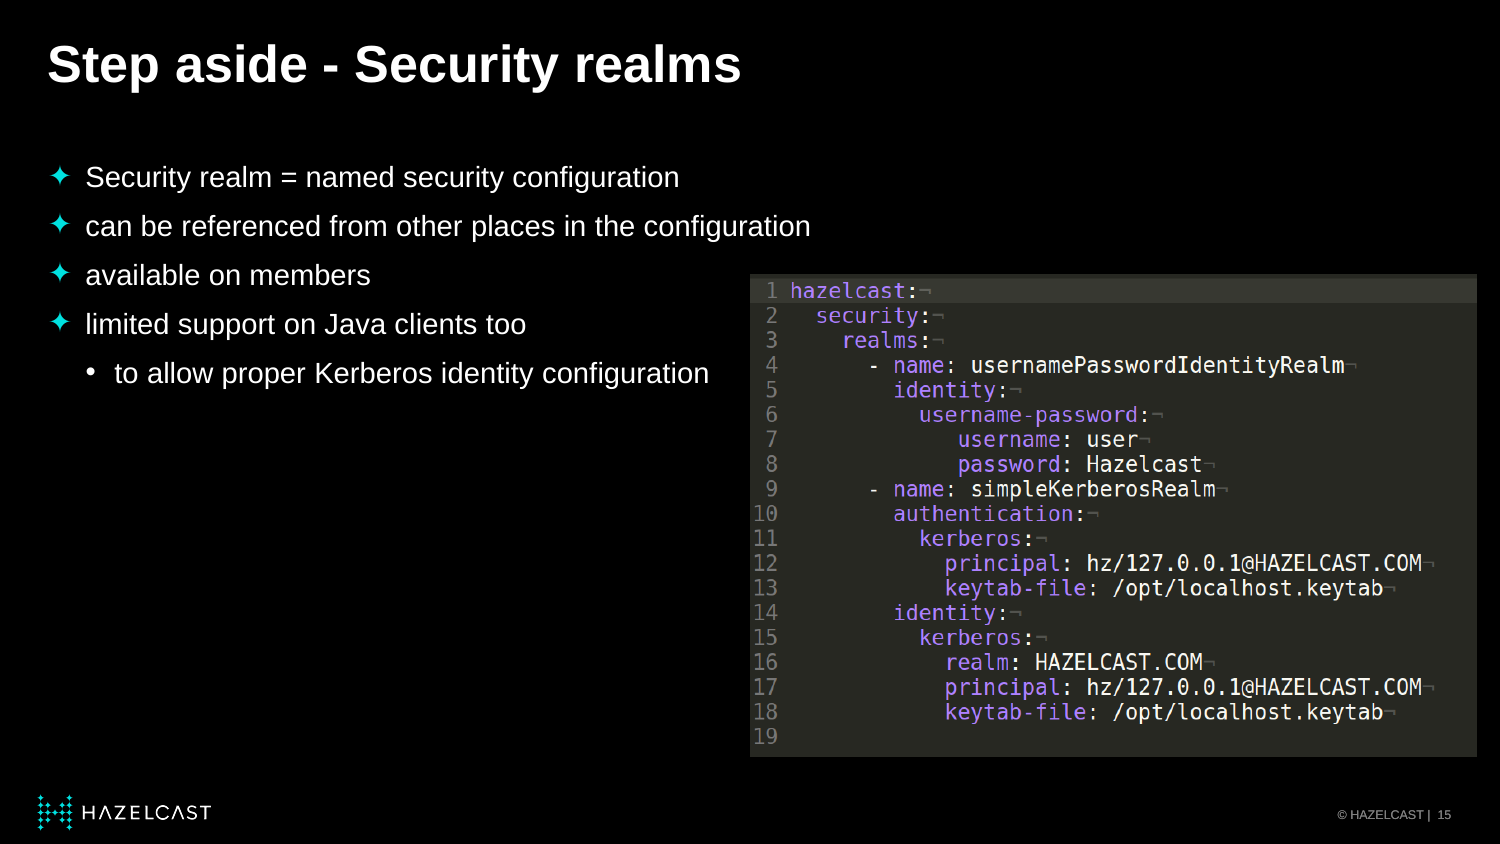

Step aside - Security realms
# Security realm = named security configuration
can be referenced from other places in the configuration
available on members
limited support on Java clients too
to allow proper Kerberos identity configuration